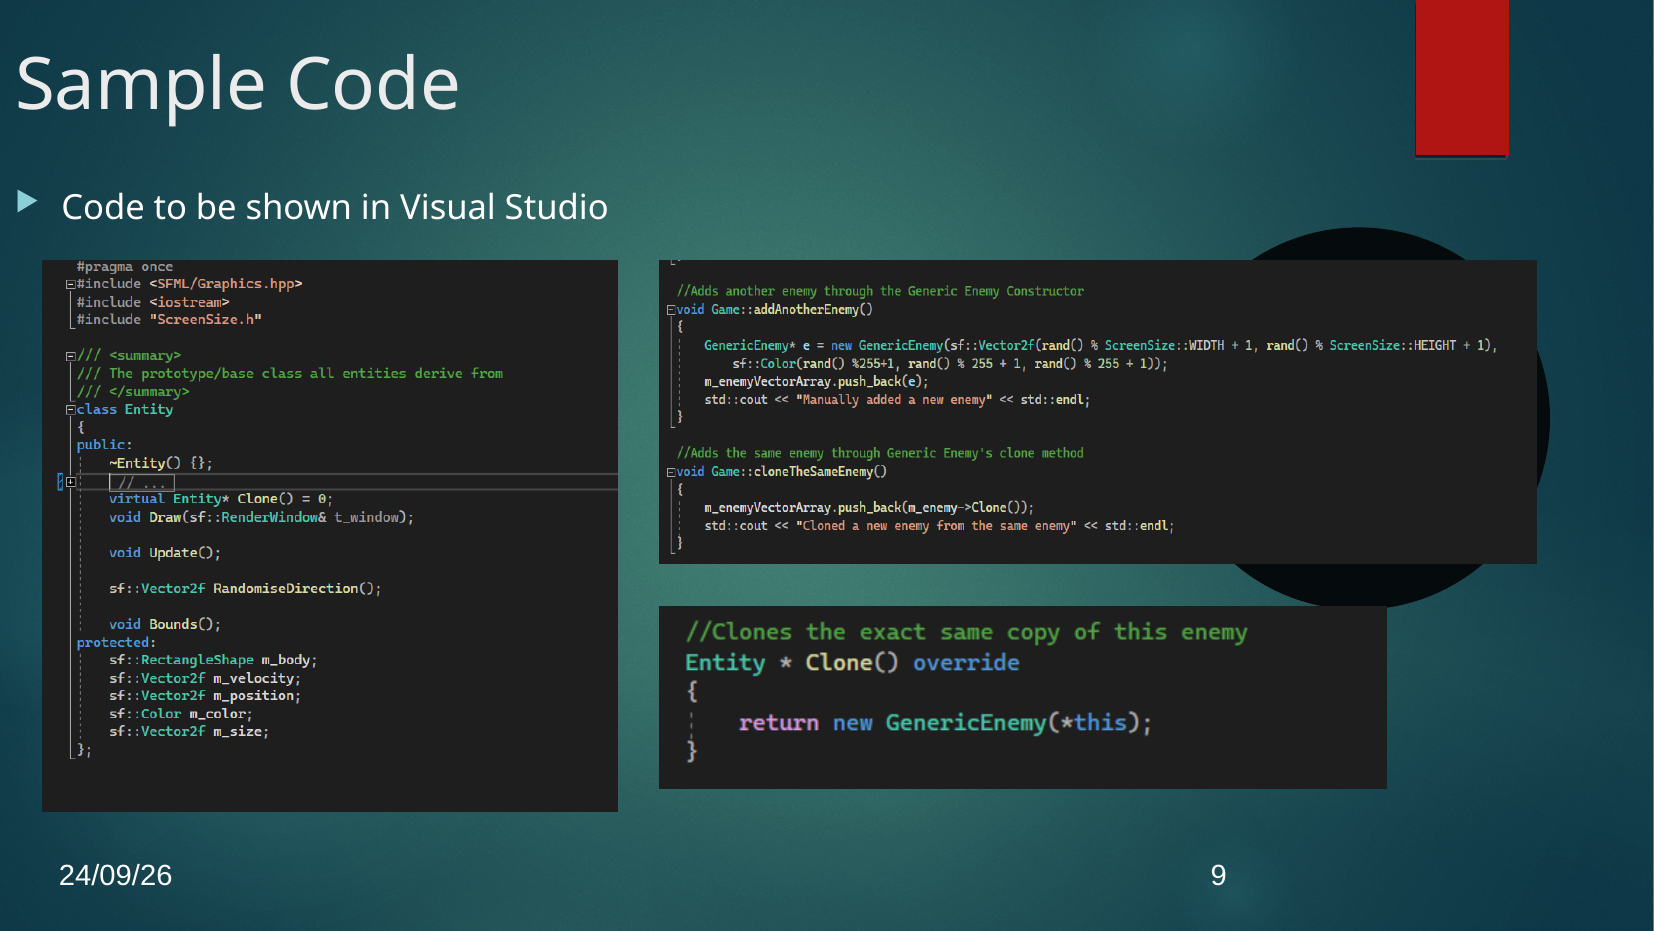

# Sample Code
Code to be shown in Visual Studio